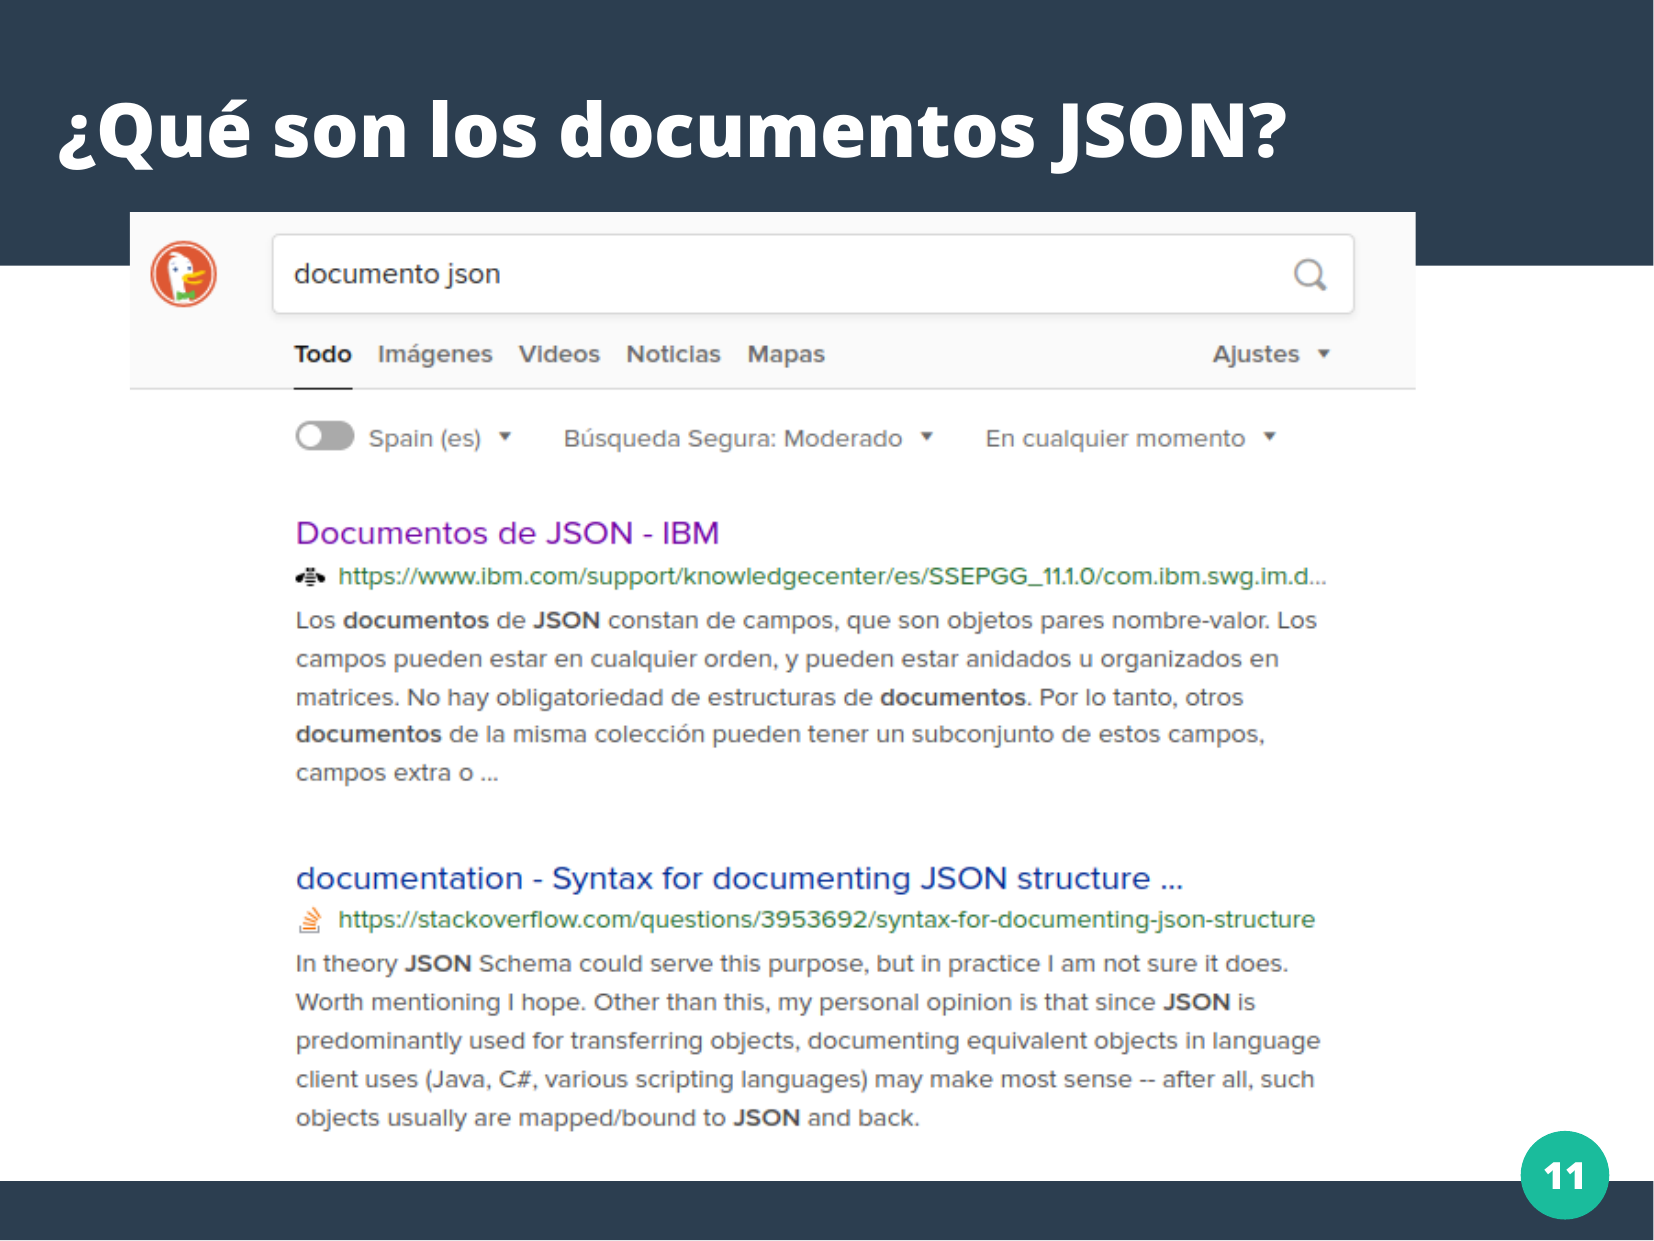

# ¿Qué son los documentos JSON?
11